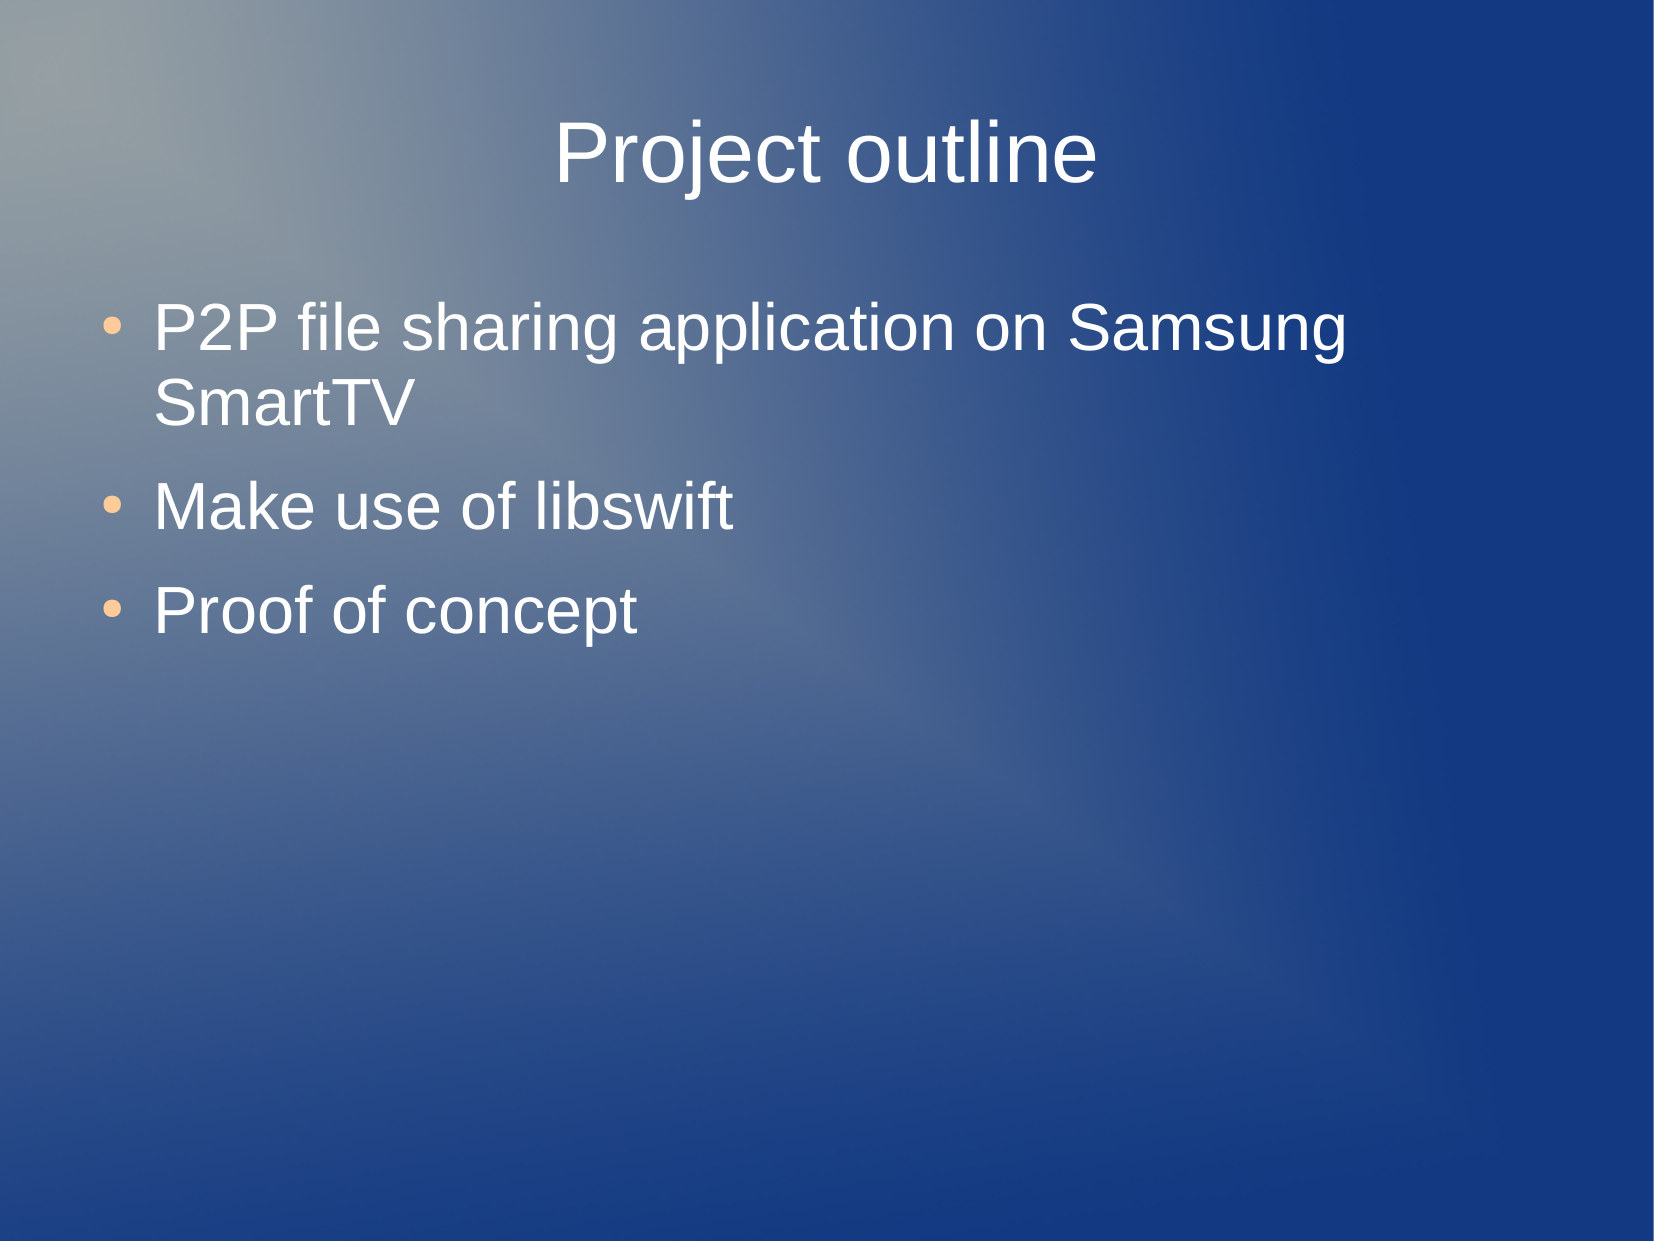

# Project outline
P2P file sharing application on Samsung SmartTV
Make use of libswift
Proof of concept